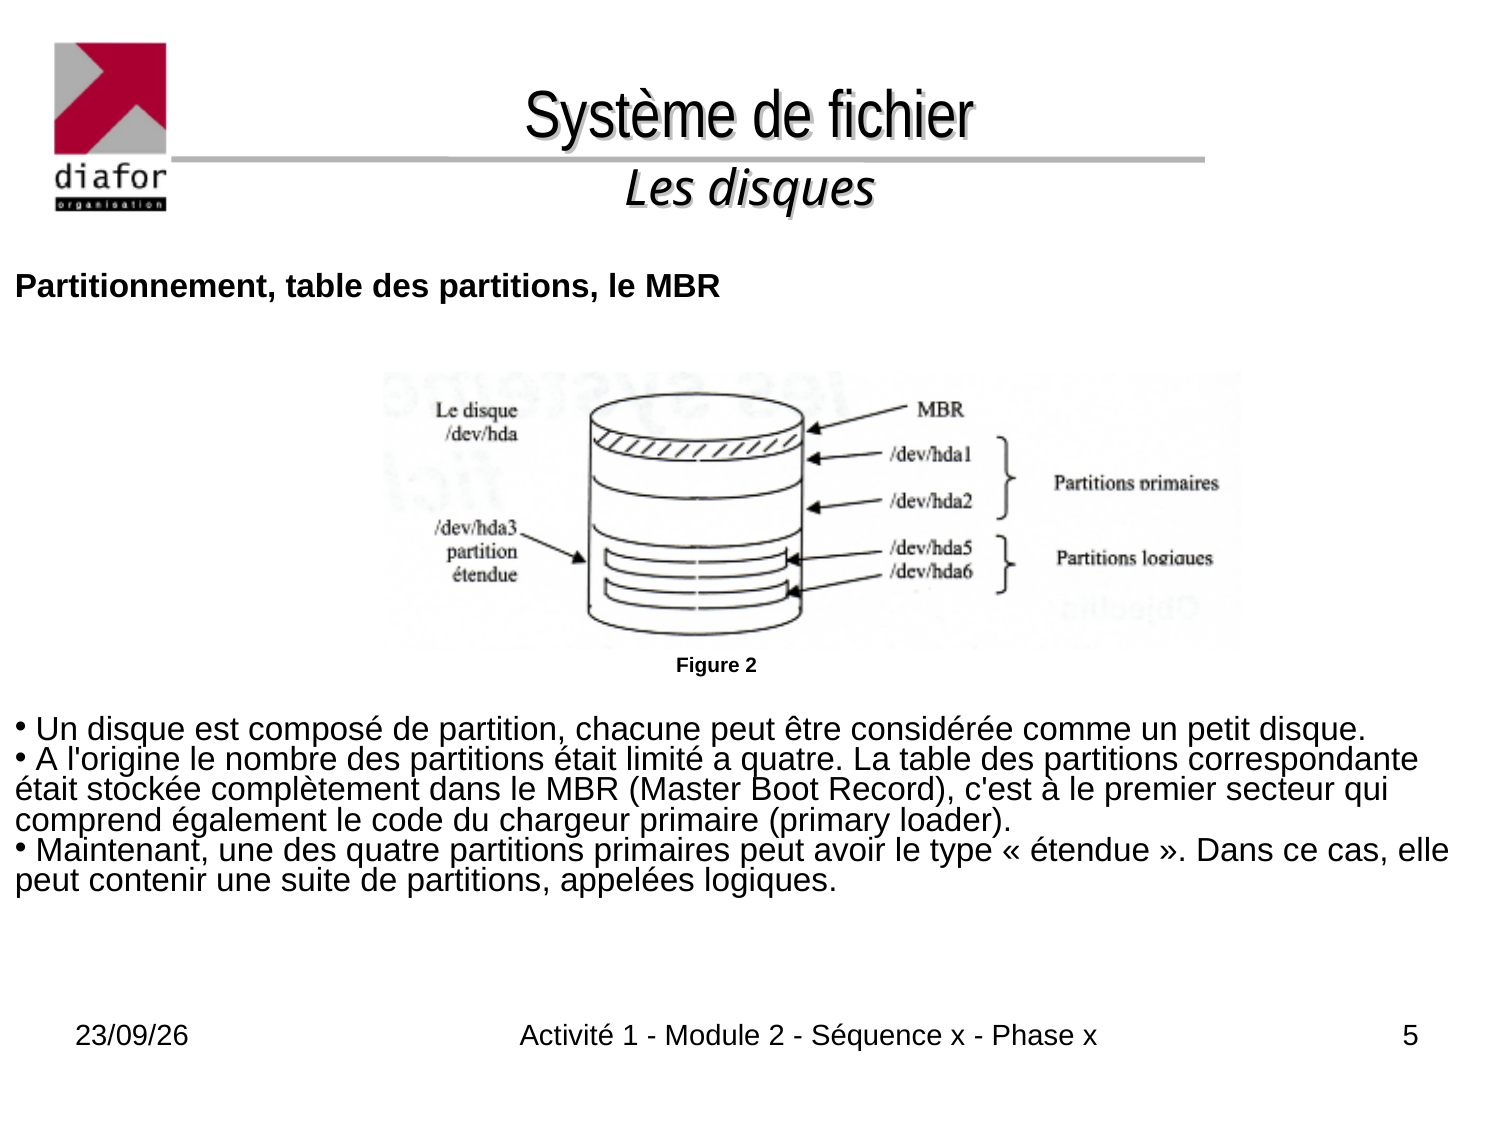

# Système de fichier Les disques
Partitionnement, table des partitions, le MBR
Figure 2
 Un disque est composé de partition, chacune peut être considérée comme un petit disque.
 A l'origine le nombre des partitions était limité a quatre. La table des partitions correspondante
était stockée complètement dans le MBR (Master Boot Record), c'est à le premier secteur qui
comprend également le code du chargeur primaire (primary loader).
 Maintenant, une des quatre partitions primaires peut avoir le type « étendue ». Dans ce cas, elle
peut contenir une suite de partitions, appelées logiques.
Activité 1 - Module 2 - Séquence x - Phase x
5